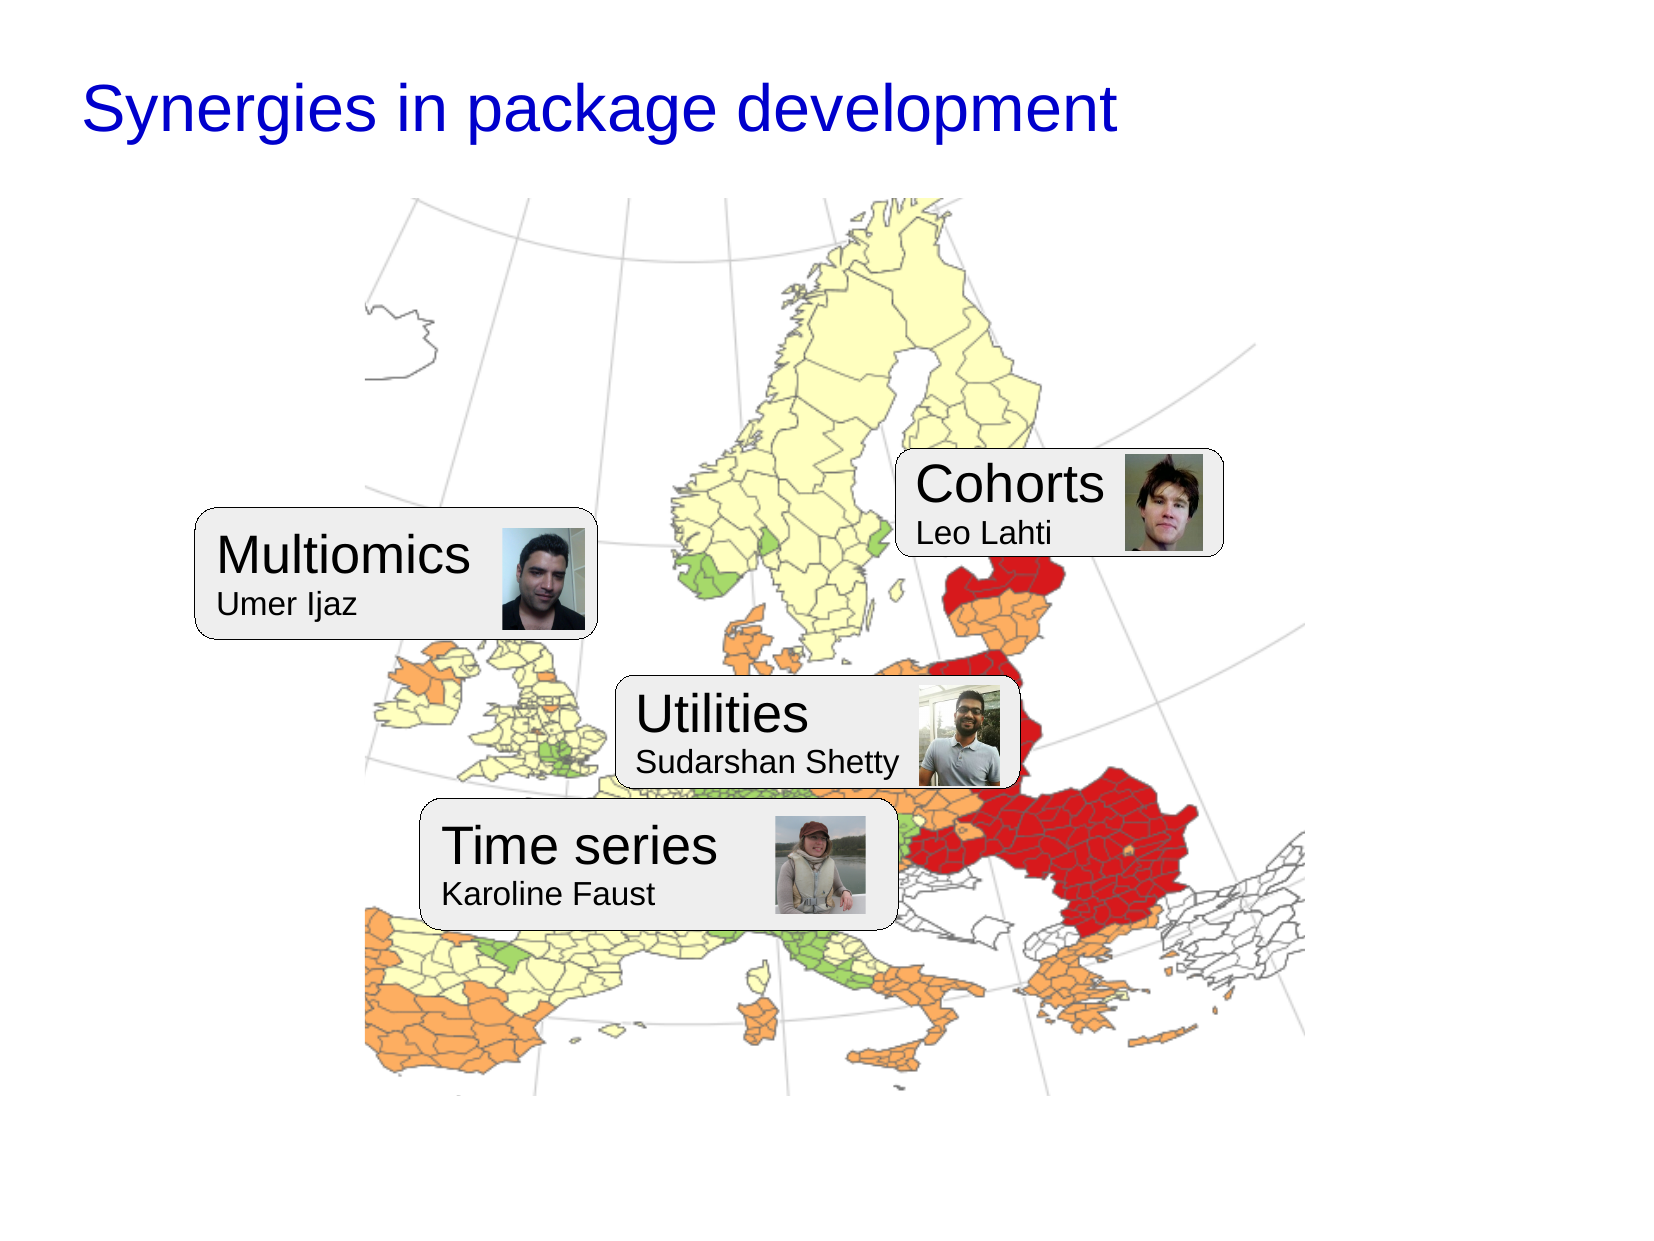

# Synergies in package development
Cohorts
Leo Lahti
Multiomics
Umer Ijaz
Utilities
Sudarshan Shetty
Time series
Karoline Faust